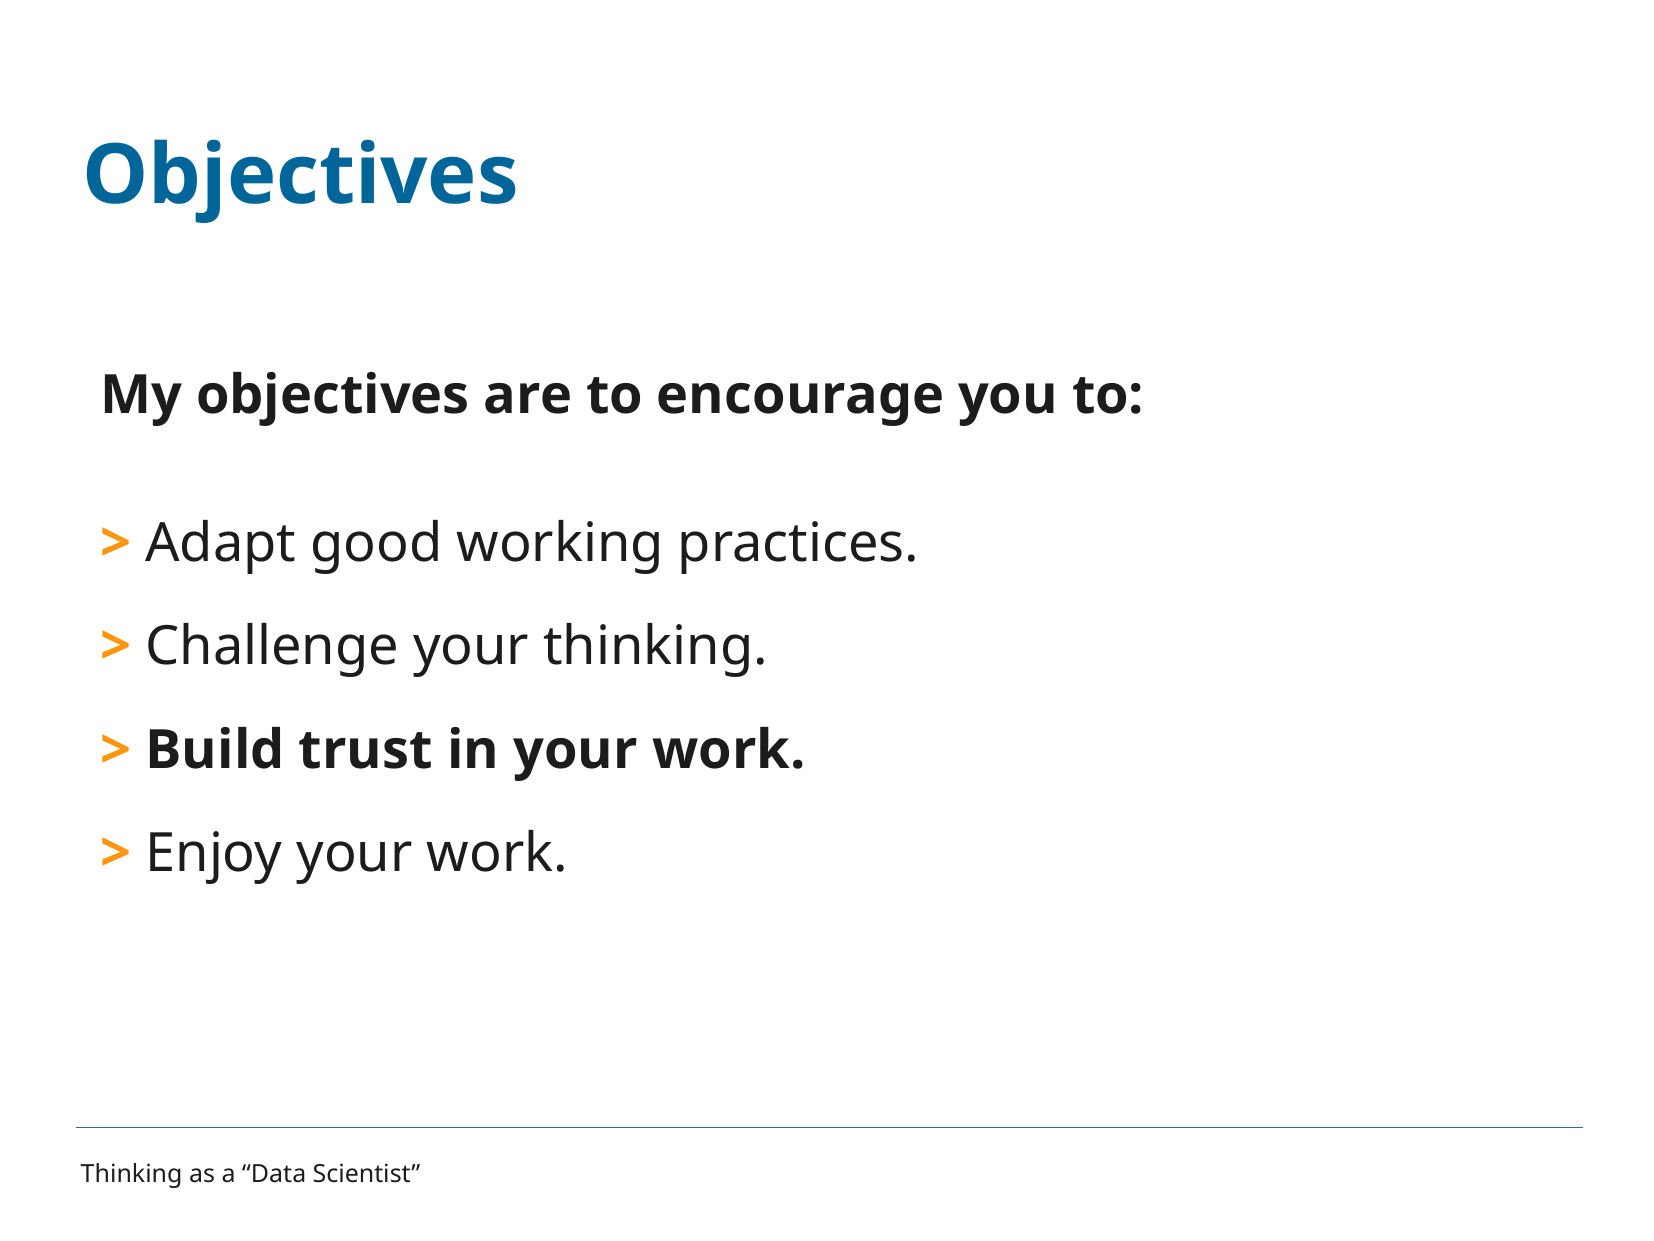

# Objectives
My objectives are to encourage you to:
> Adapt good working practices.
> Challenge your thinking.
> Build trust in your work.
> Enjoy your work.
Thinking as a “Data Scientist”